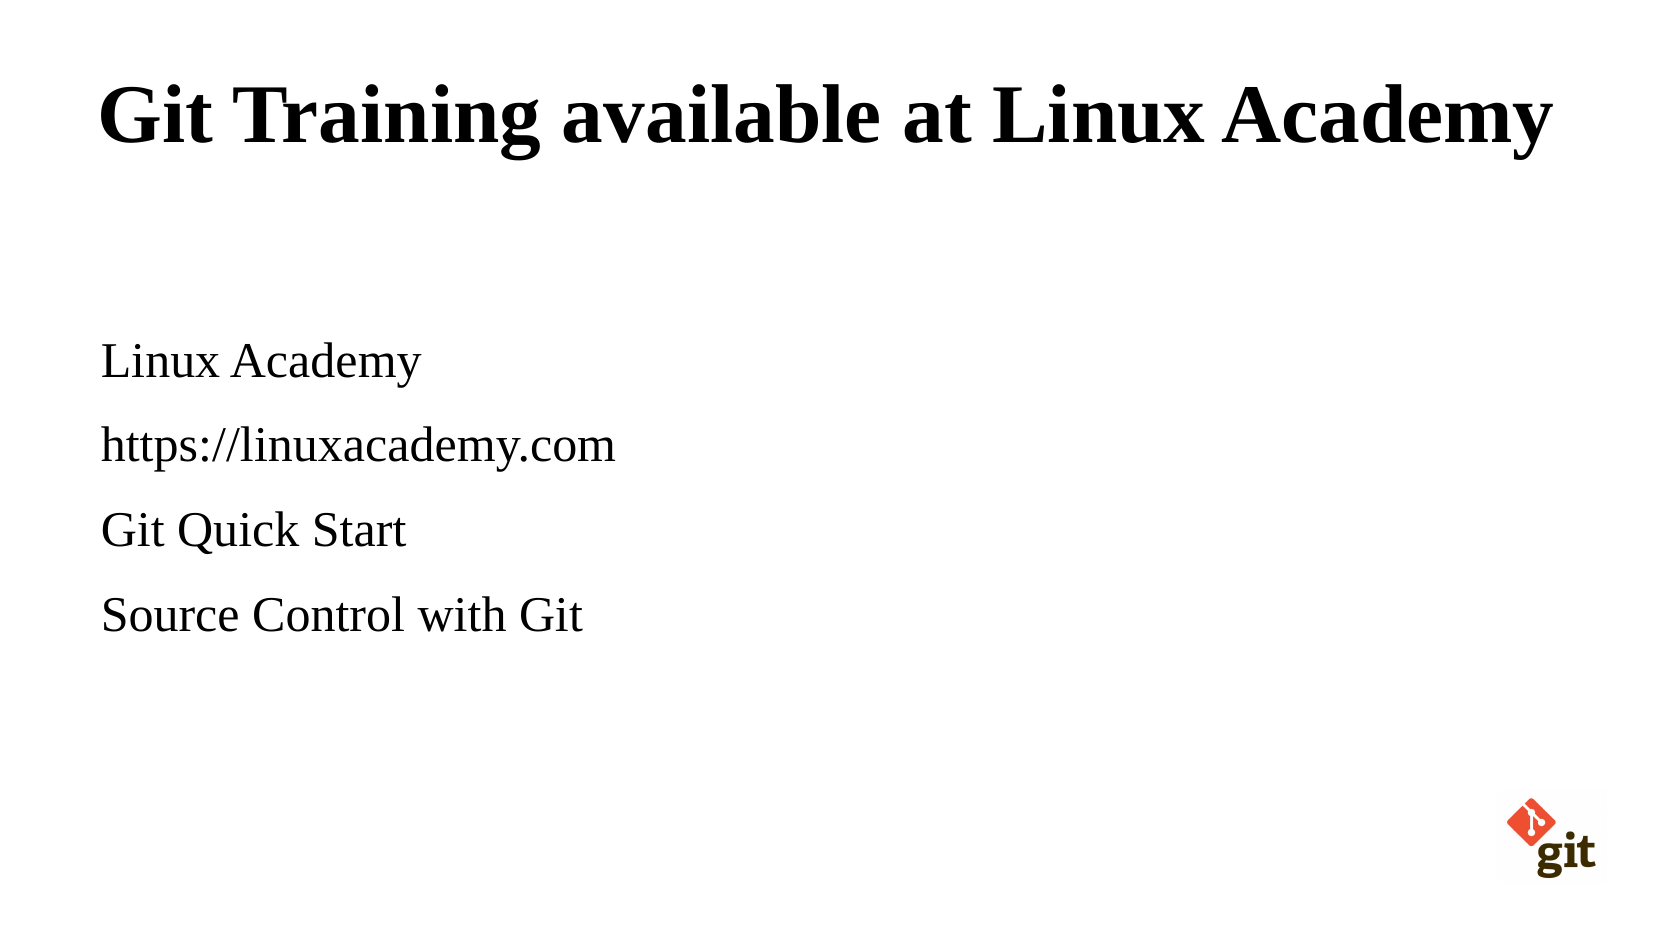

# Git Training available at Linux Academy
Linux Academy
https://linuxacademy.com
Git Quick Start
Source Control with Git